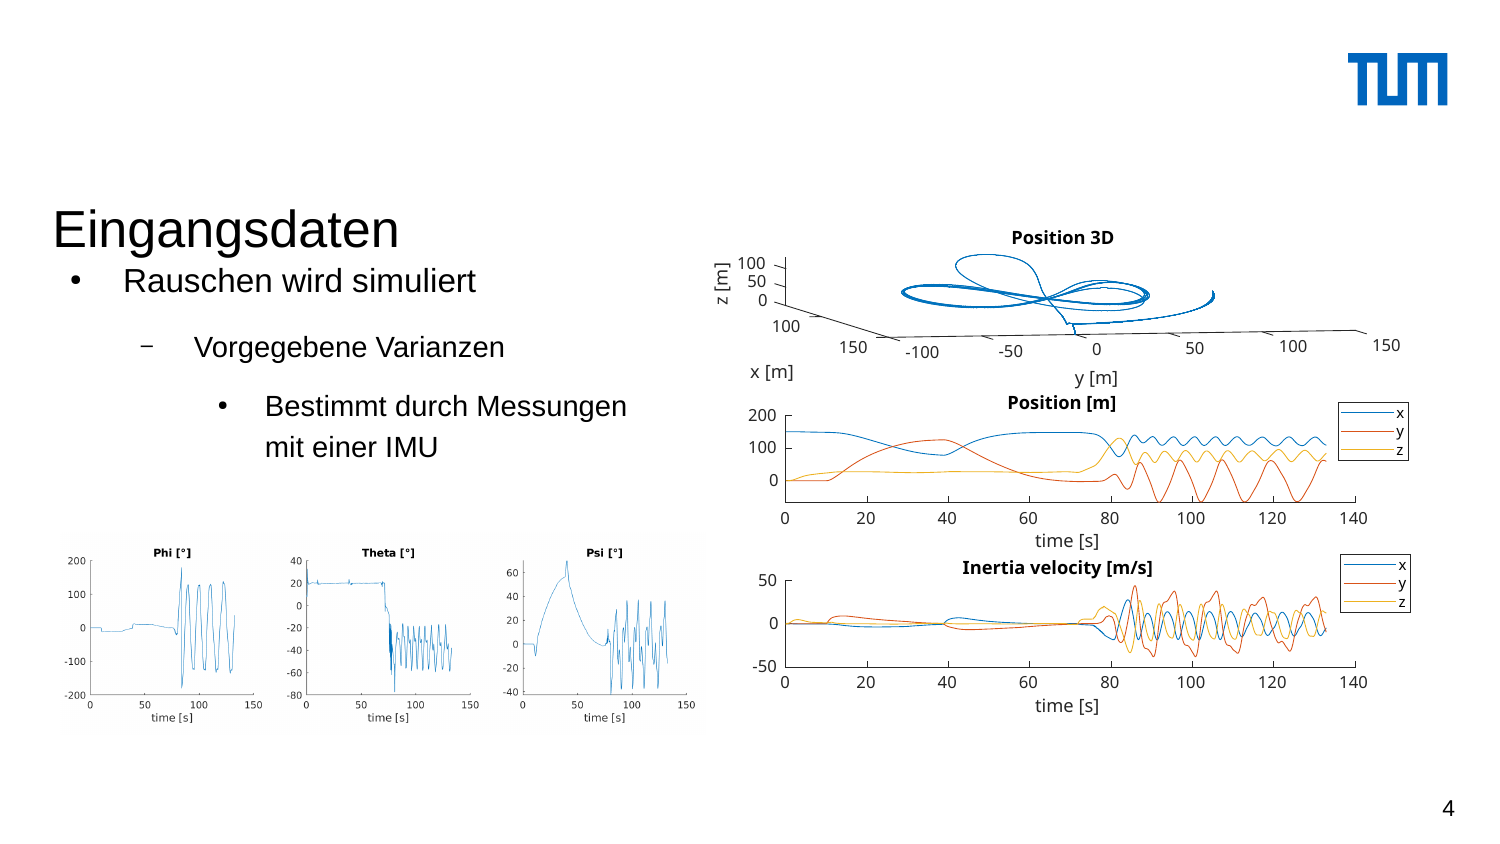

# Eingangsdaten
Rauschen wird simuliert
Vorgegebene Varianzen
Bestimmt durch Messungen mit einer IMU